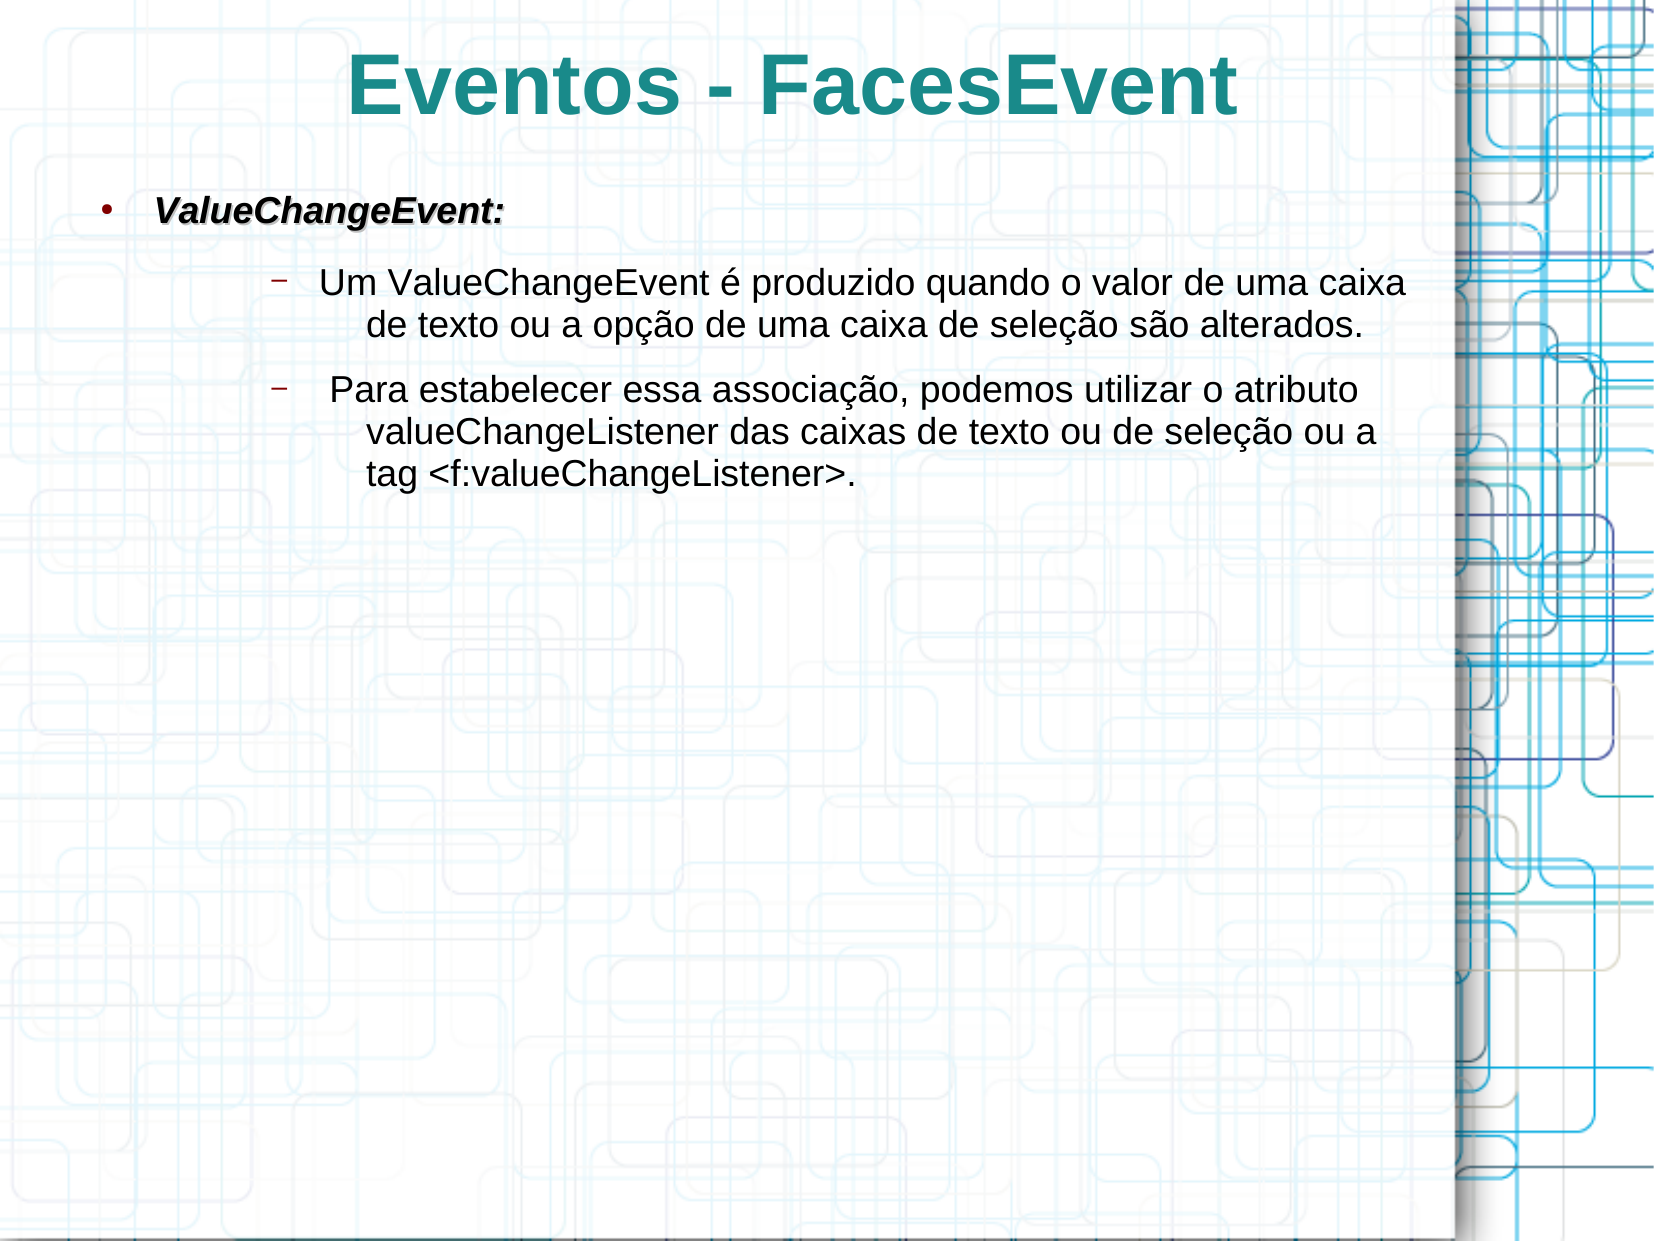

Eventos - FacesEvent
ValueChangeEvent:
Um ValueChangeEvent é produzido quando o valor de uma caixa de texto ou a opção de uma caixa de seleção são alterados.
 Para estabelecer essa associação, podemos utilizar o atributo valueChangeListener das caixas de texto ou de seleção ou a tag <f:valueChangeListener>.
#